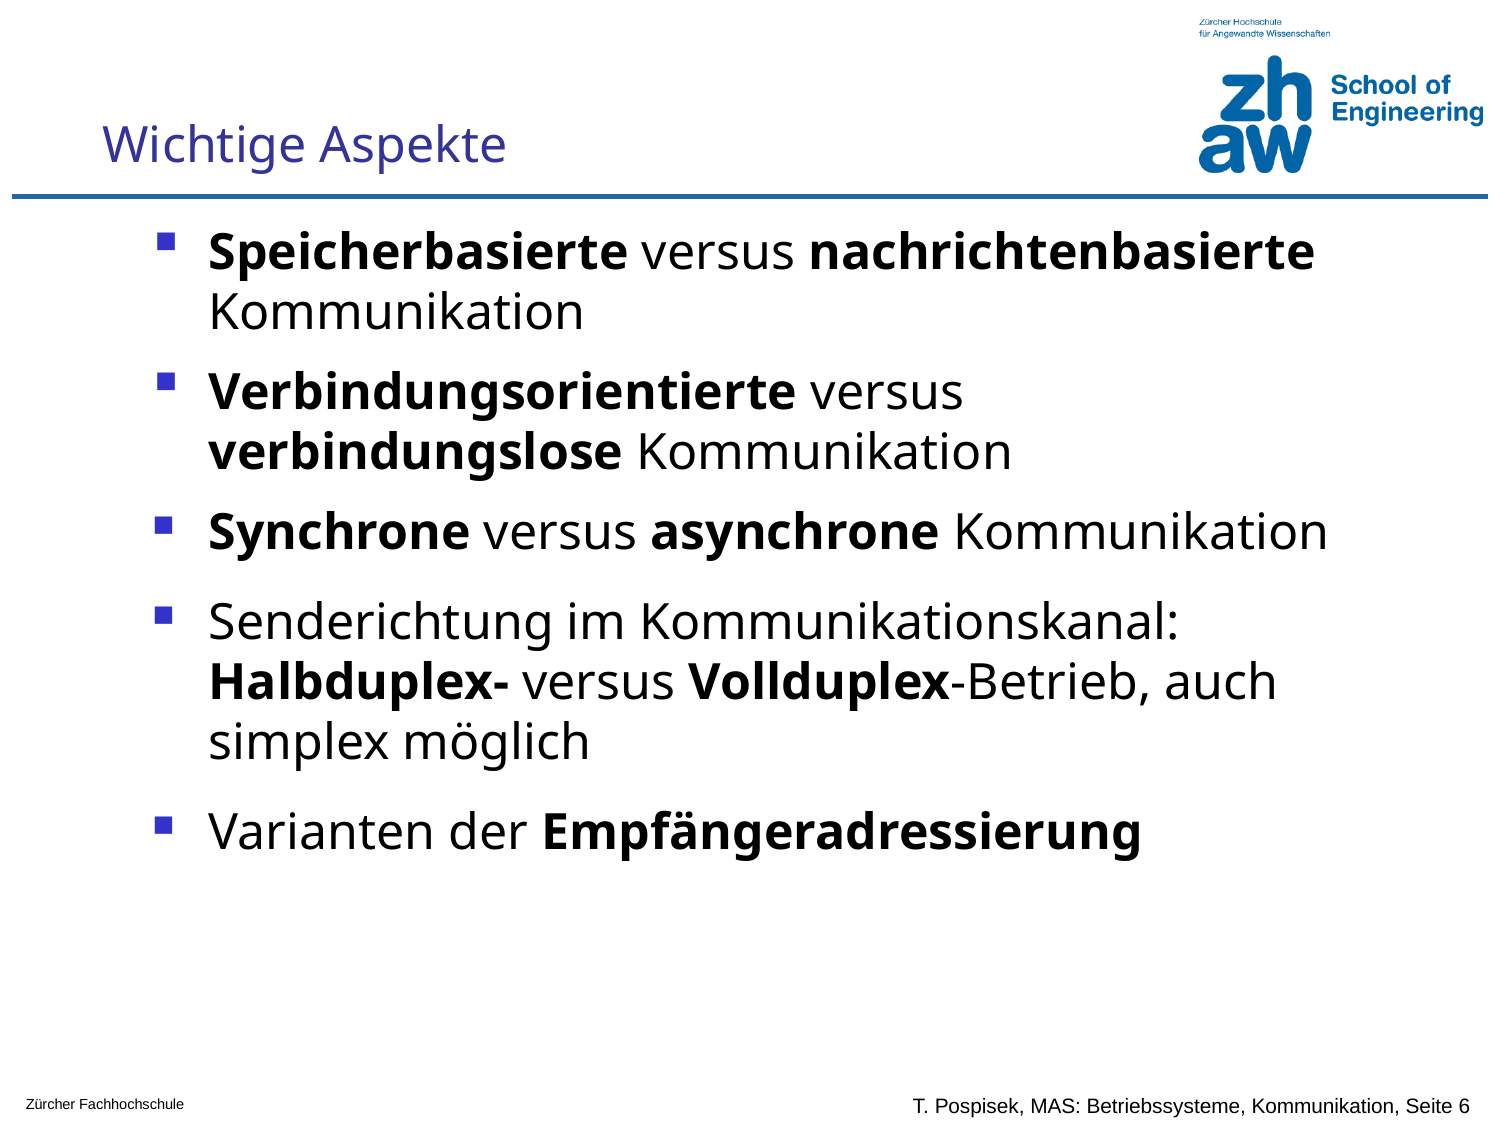

Wichtige Aspekte
# Speicherbasierte versus nachrichtenbasierte Kommunikation
Verbindungsorientierte versus verbindungslose Kommunikation
Synchrone versus asynchrone Kommunikation
Senderichtung im Kommunikationskanal: Halbduplex- versus Vollduplex-Betrieb, auch simplex möglich
Varianten der Empfängeradressierung